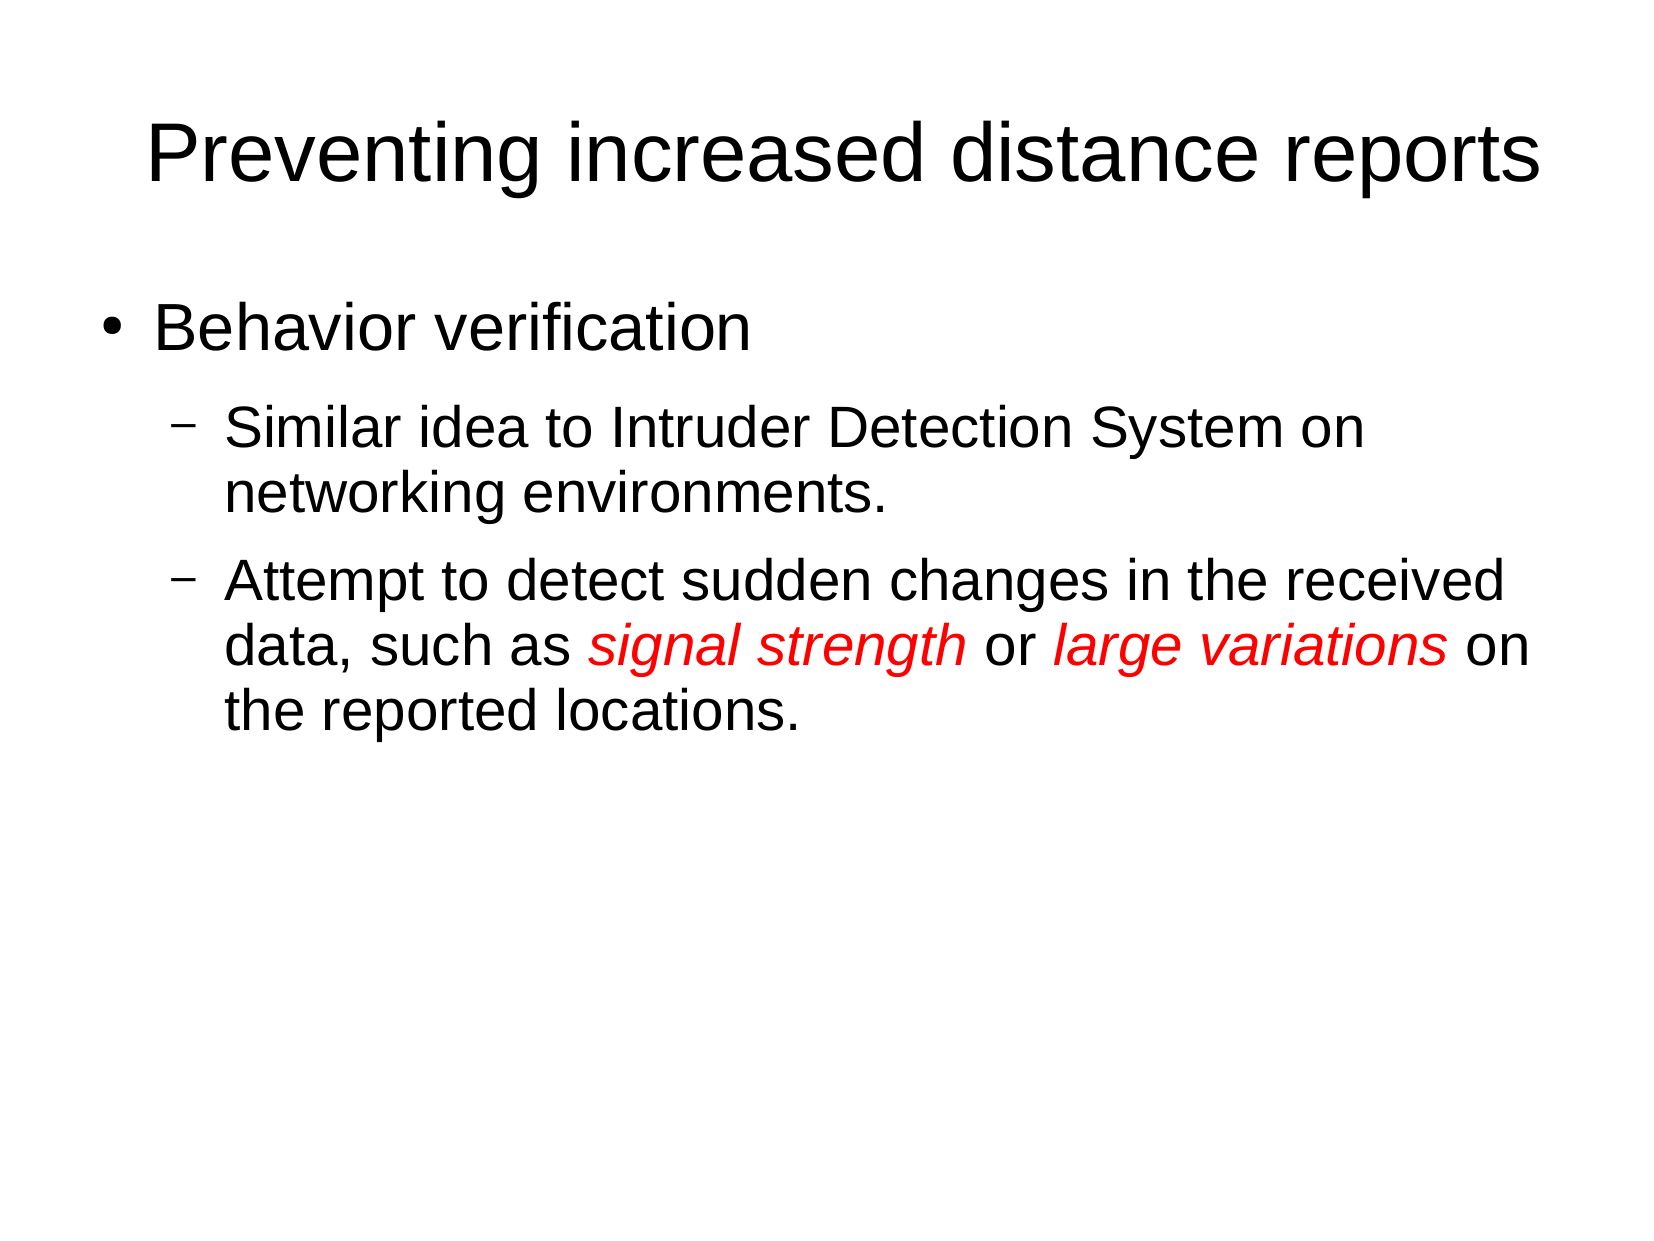

# Preventing increased distance reports
Behavior verification
Similar idea to Intruder Detection System on networking environments.
Attempt to detect sudden changes in the received data, such as signal strength or large variations on the reported locations.